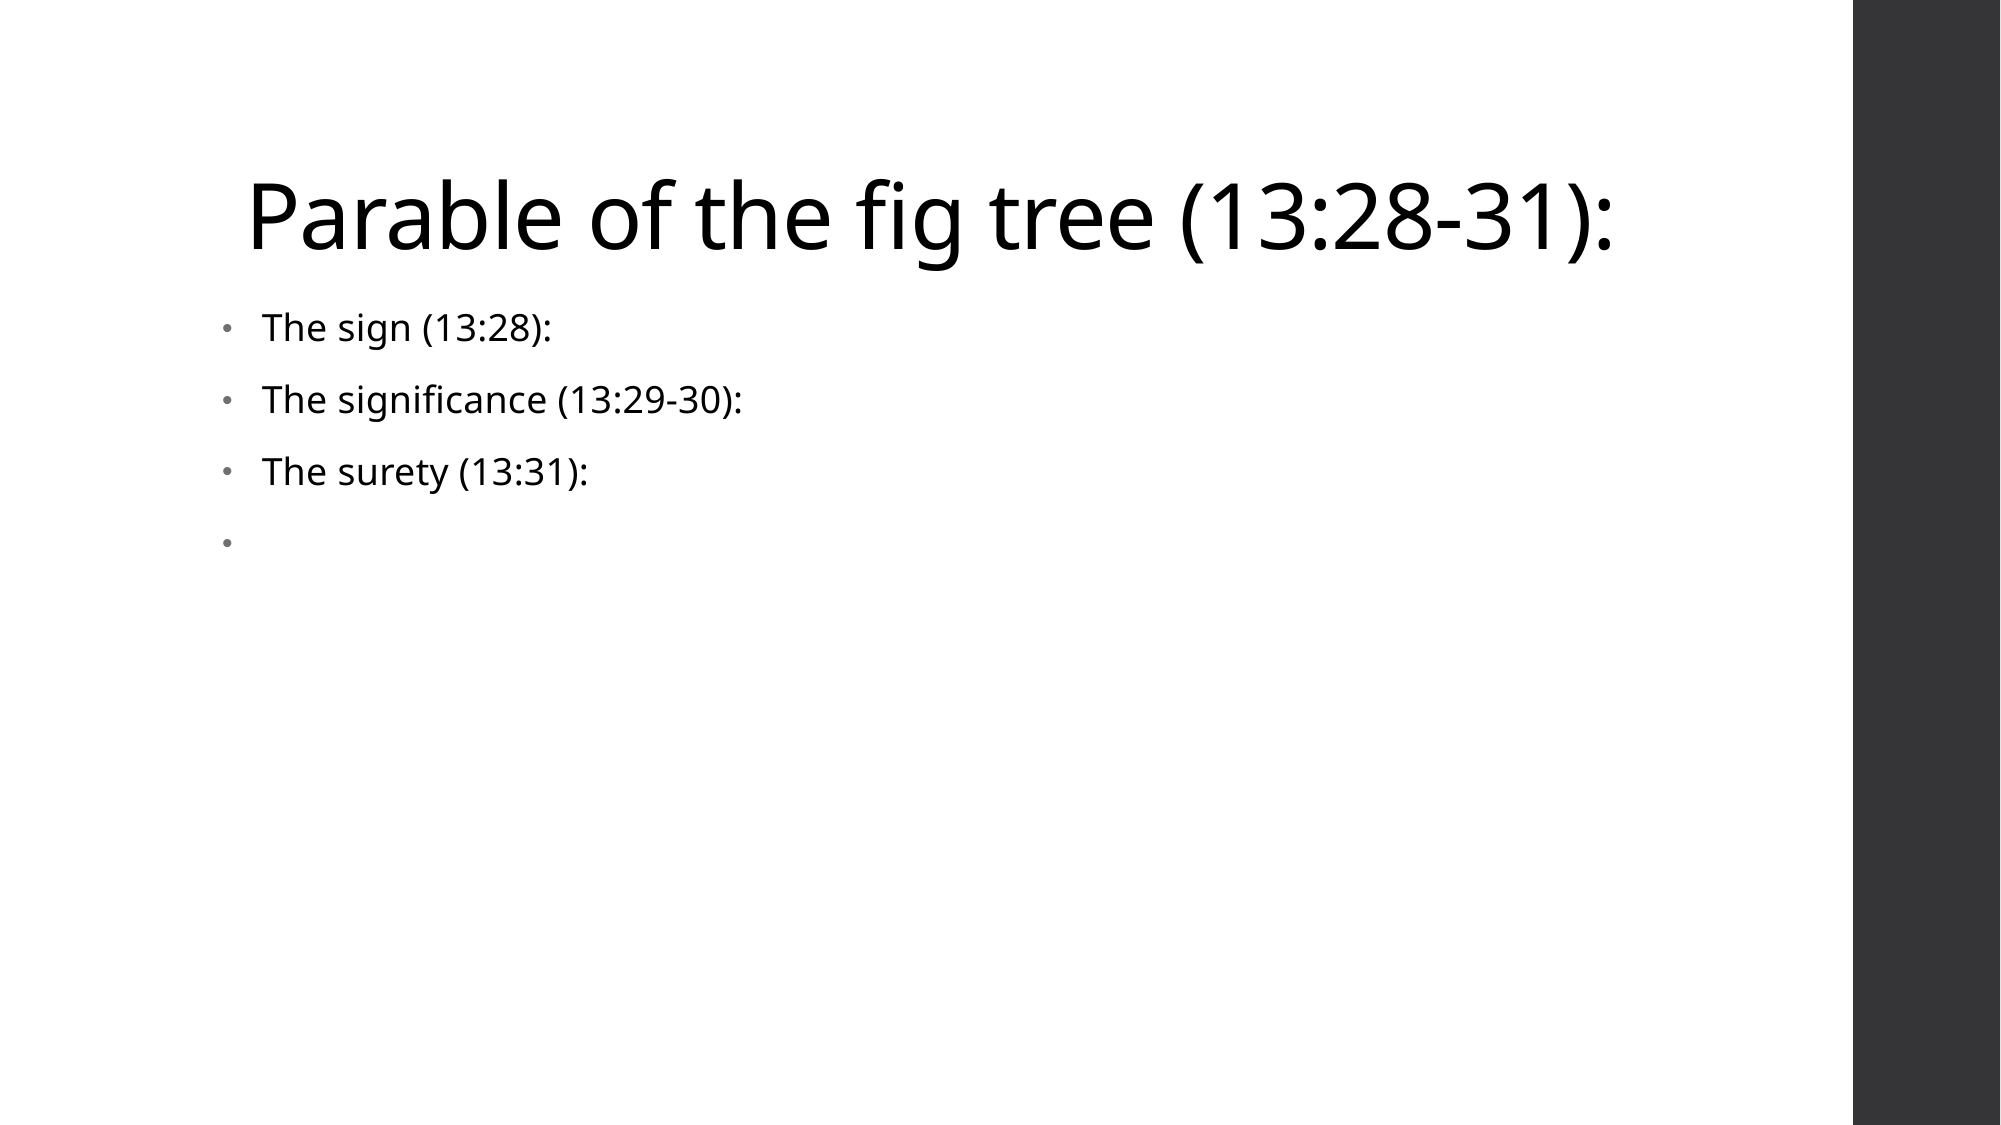

# Parable of the fig tree (13:28-31):
 The sign (13:28):
 The significance (13:29-30):
 The surety (13:31):